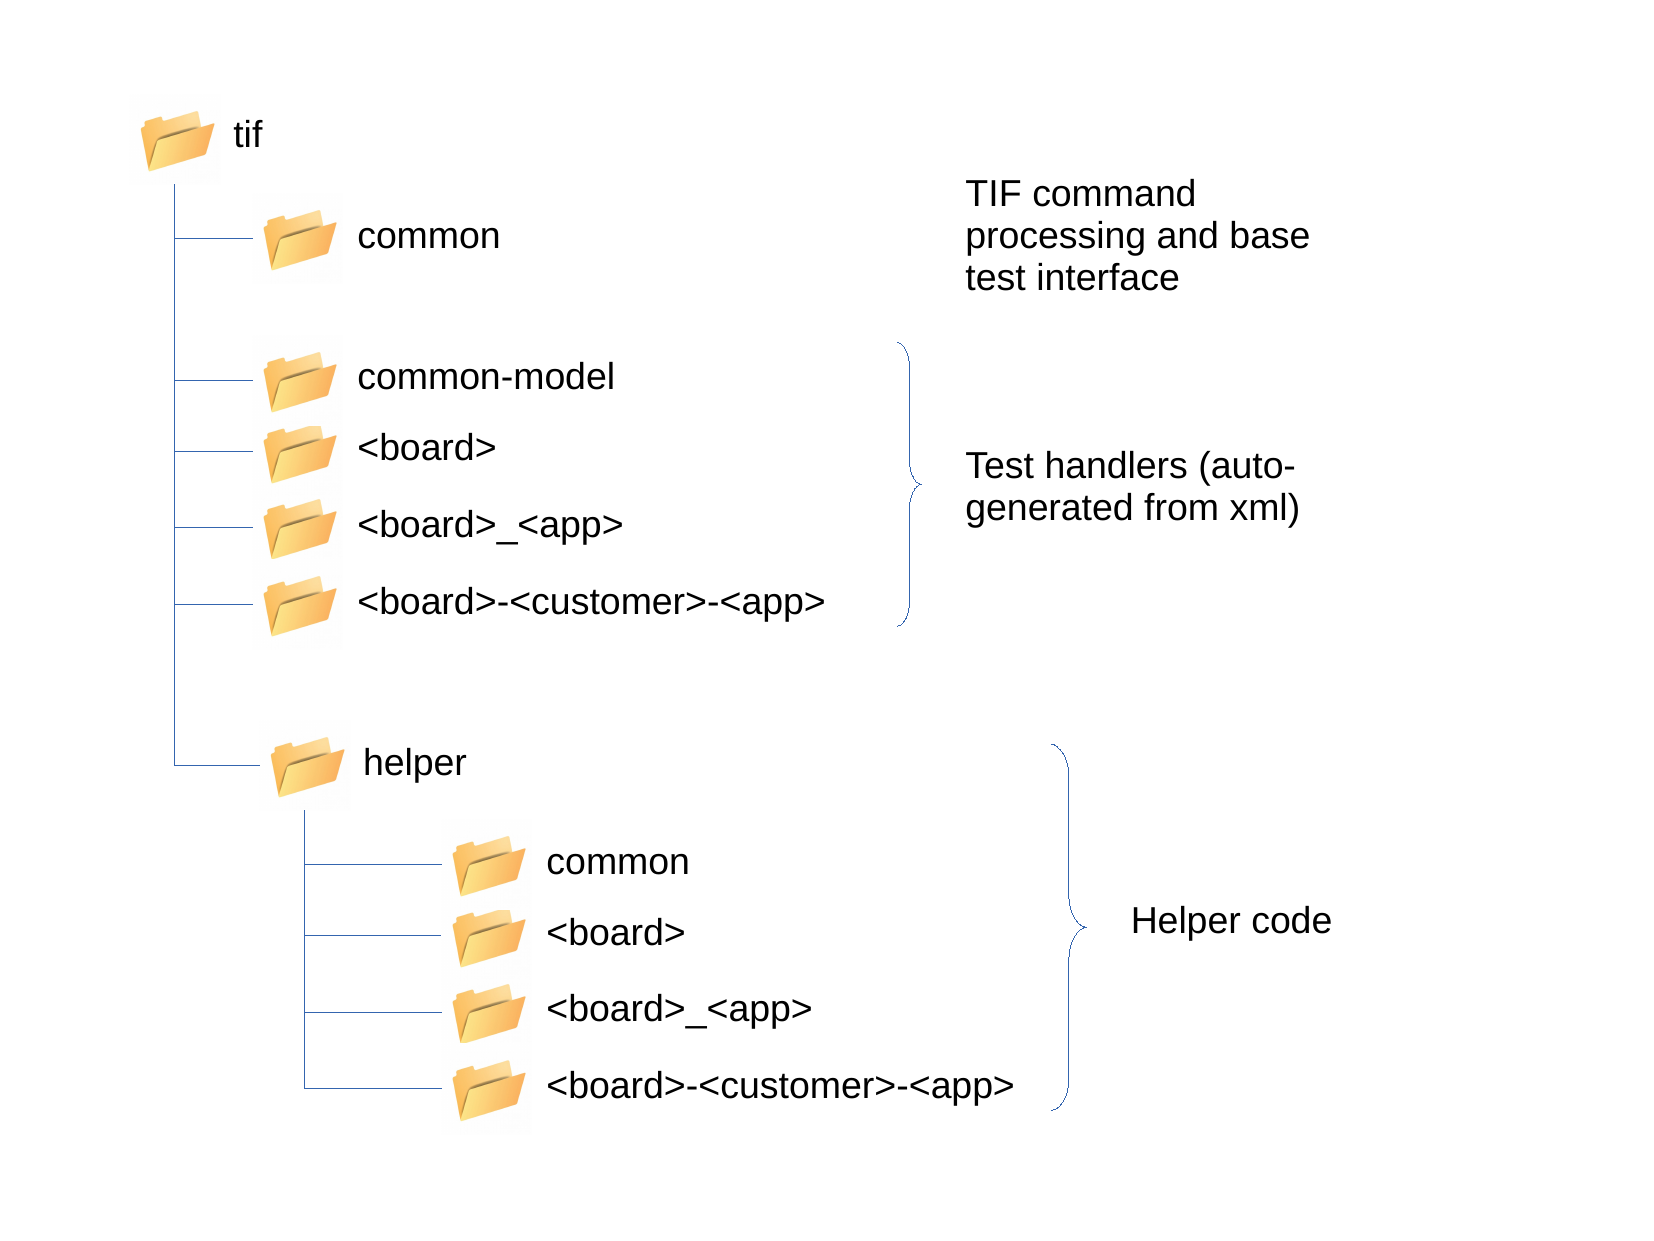

tif
TIF command processing and base test interface
common
common-model
<board>
Test handlers (auto-generated from xml)
<board>_<app>
<board>-<customer>-<app>
helper
common
Helper code
<board>
<board>_<app>
<board>-<customer>-<app>